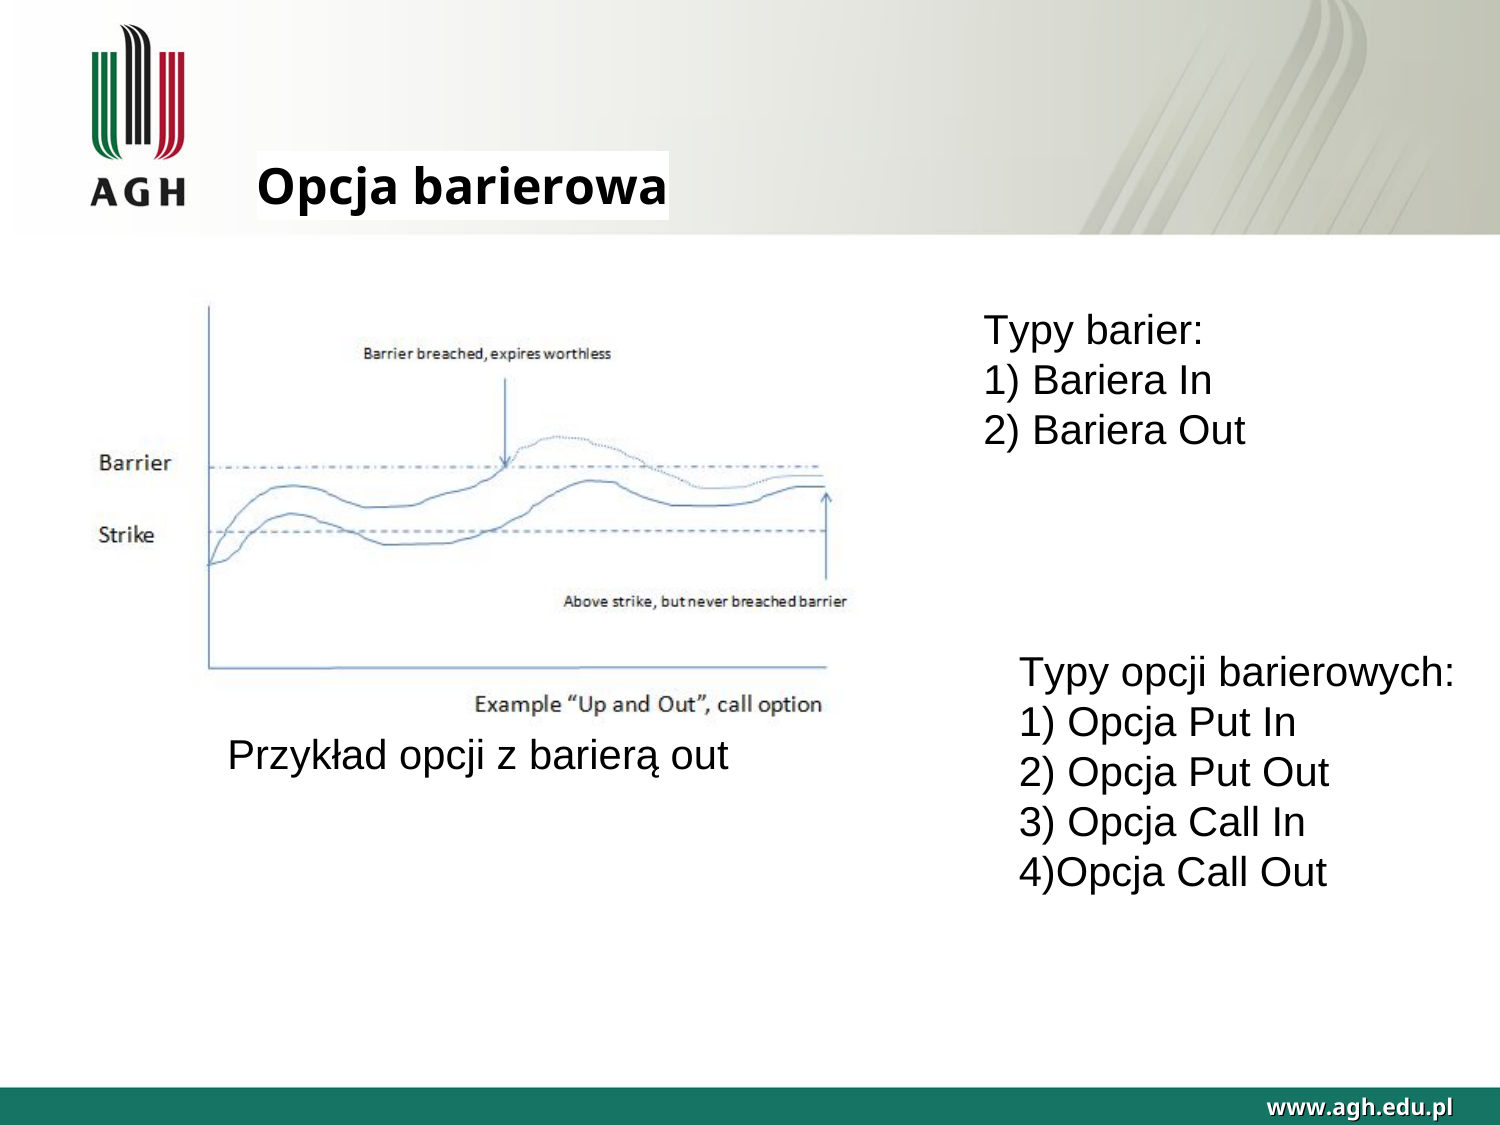

# Opcja barierowa
Typy barier:
 Bariera In
 Bariera Out
Typy opcji barierowych:
 Opcja Put In
 Opcja Put Out
 Opcja Call In
Opcja Call Out
Przykład opcji z barierą out
www.agh.edu.pl